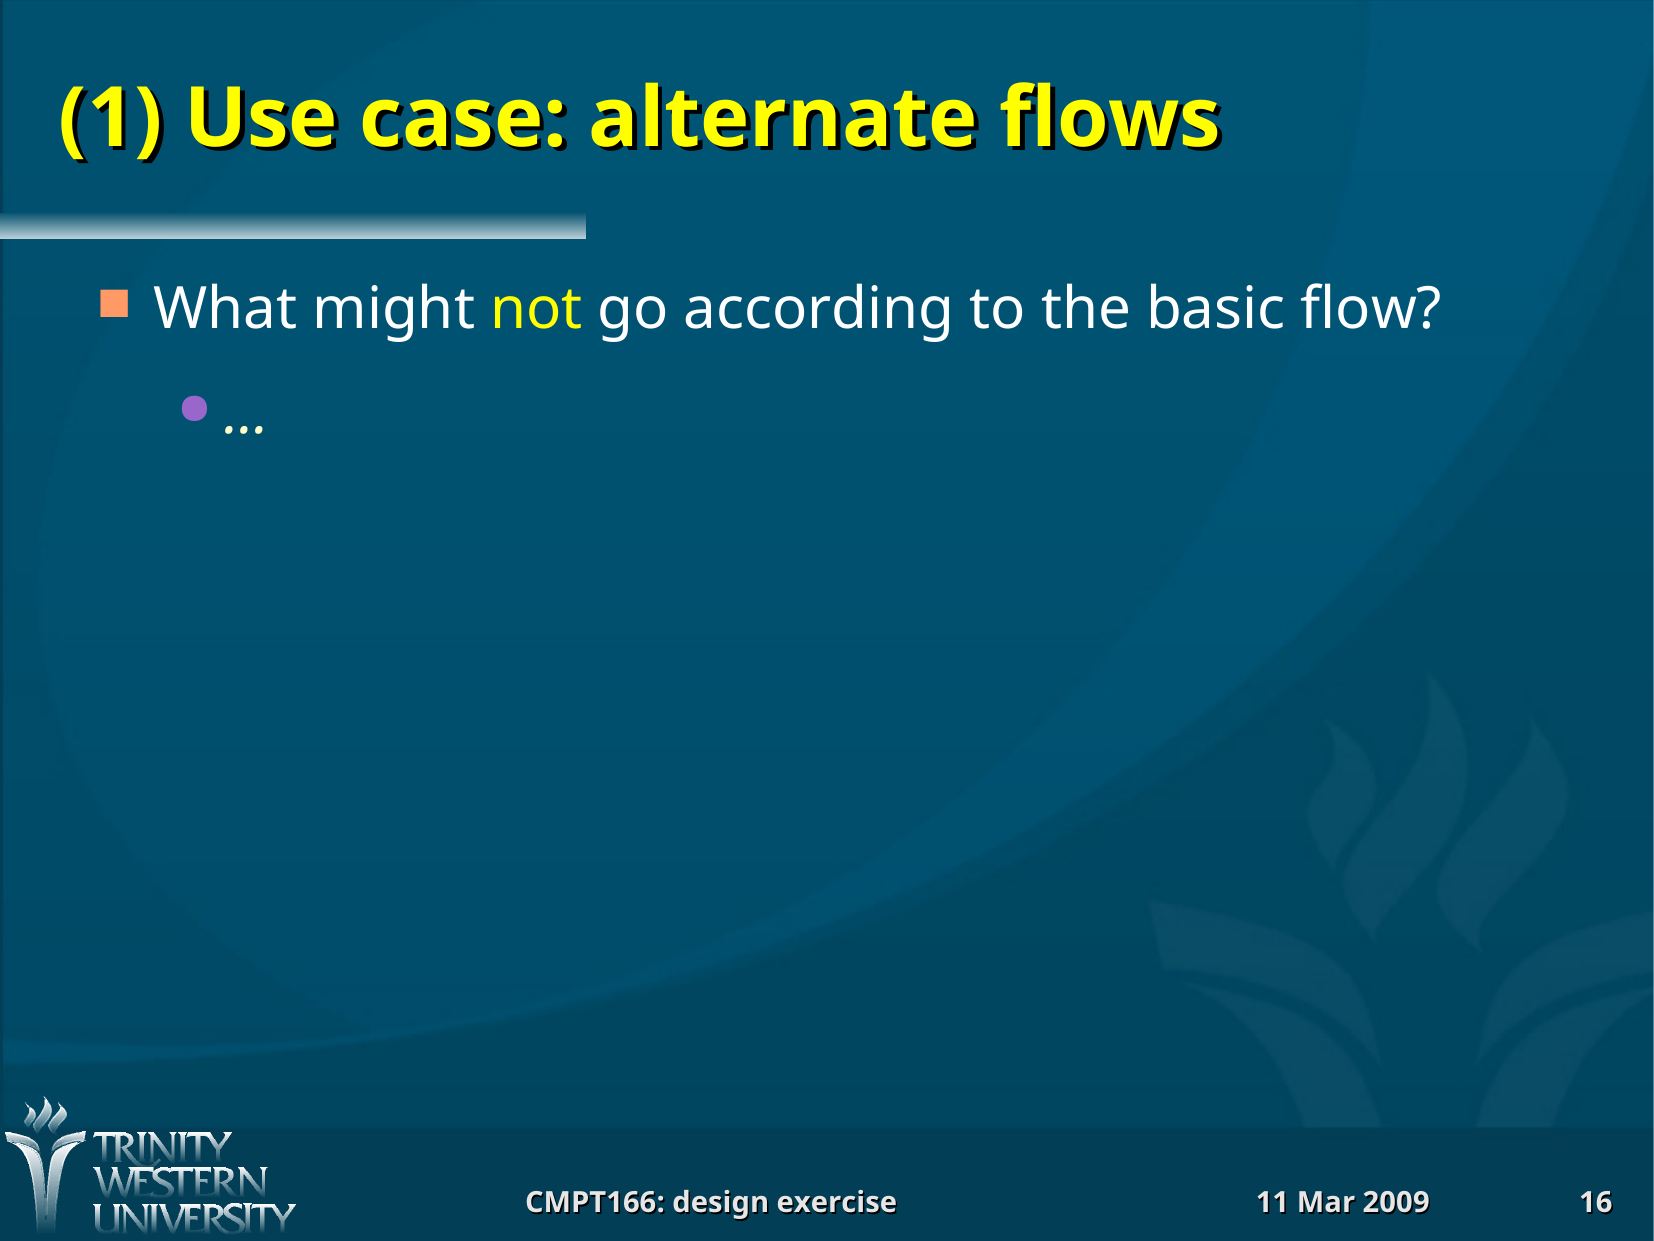

# (1) Use case: alternate flows
What might not go according to the basic flow?
…
CMPT166: design exercise
11 Mar 2009
16